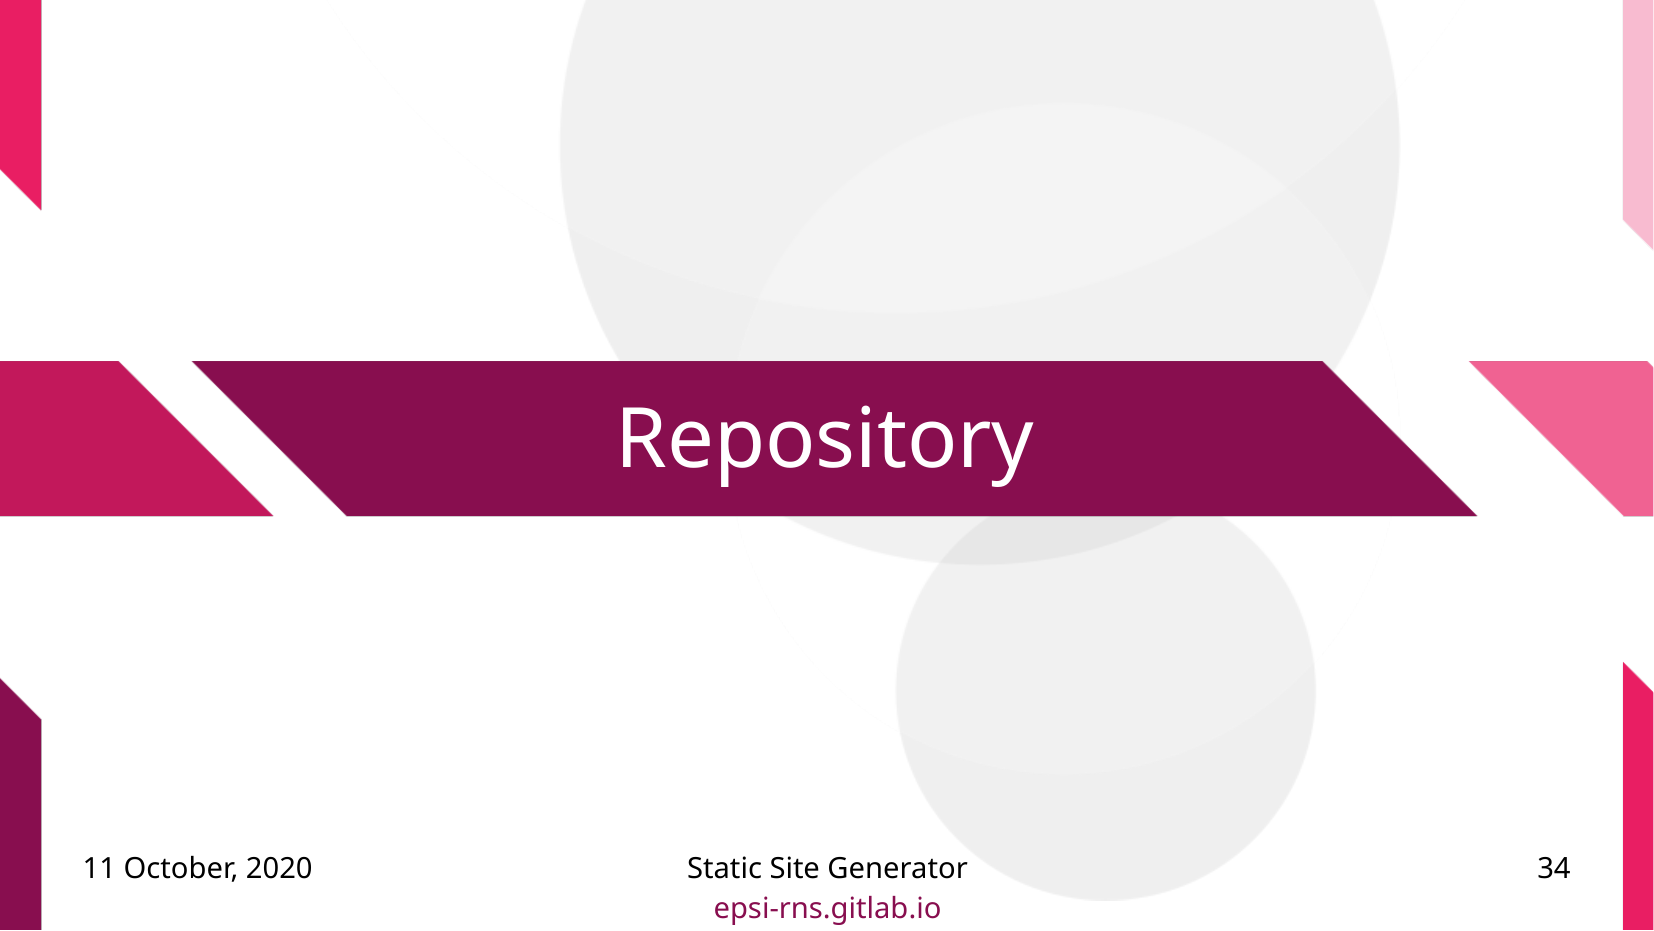

# Repository
11 October, 2020
Static Site Generator
34